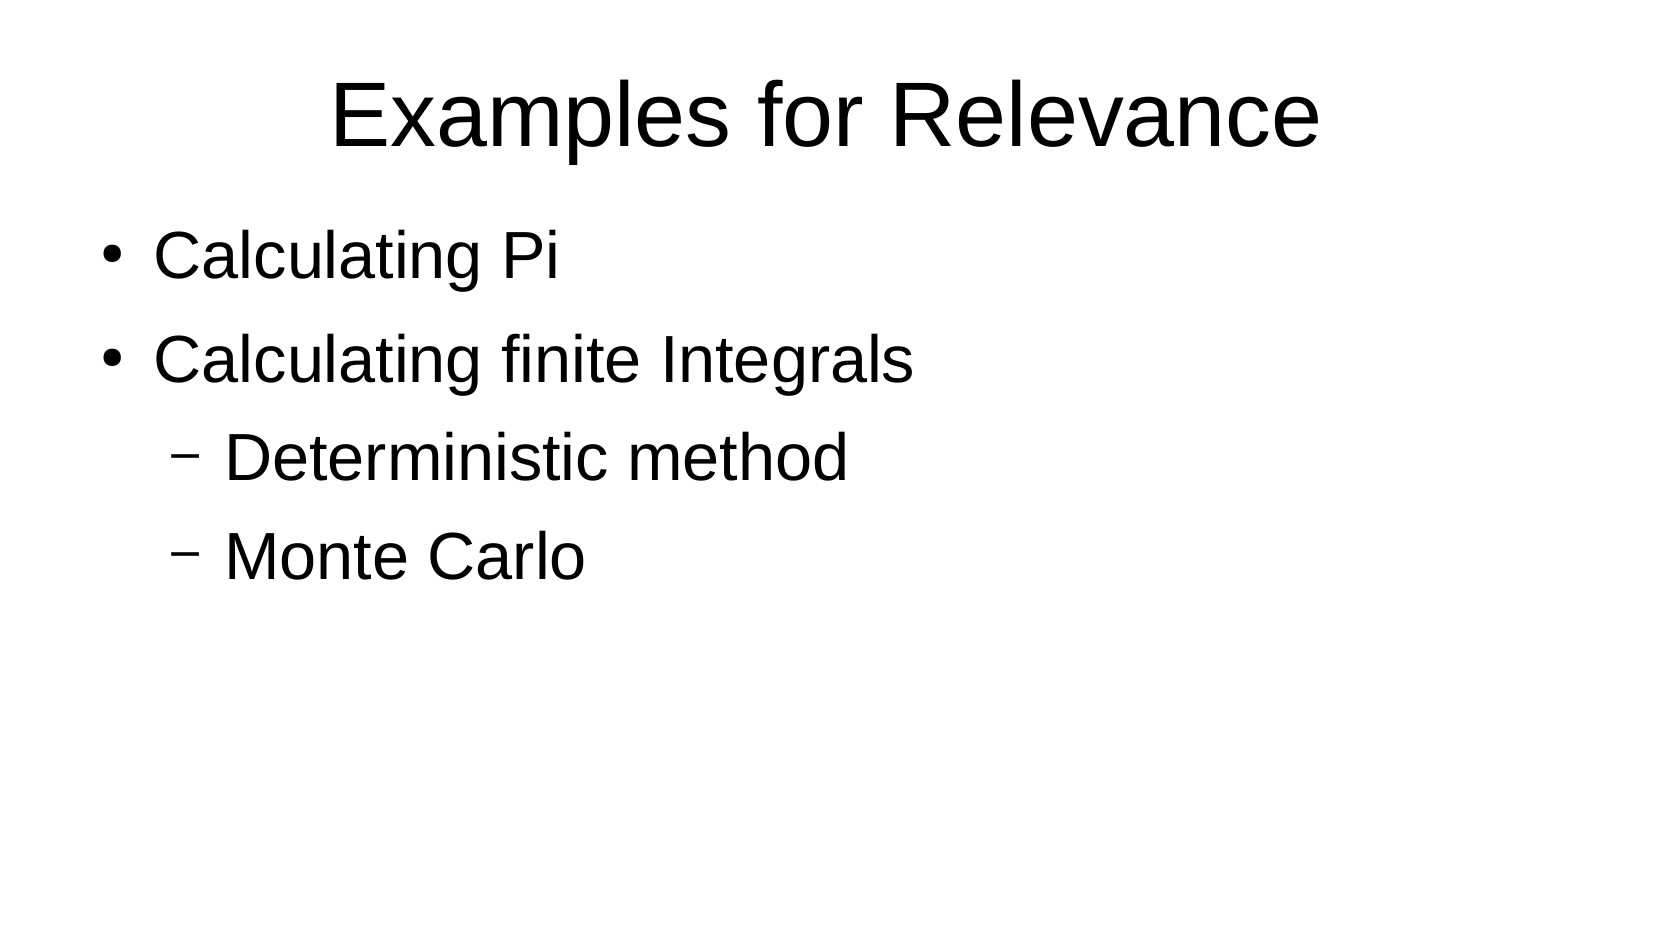

# Examples for Relevance
Calculating Pi
Calculating finite Integrals
Deterministic method
Monte Carlo